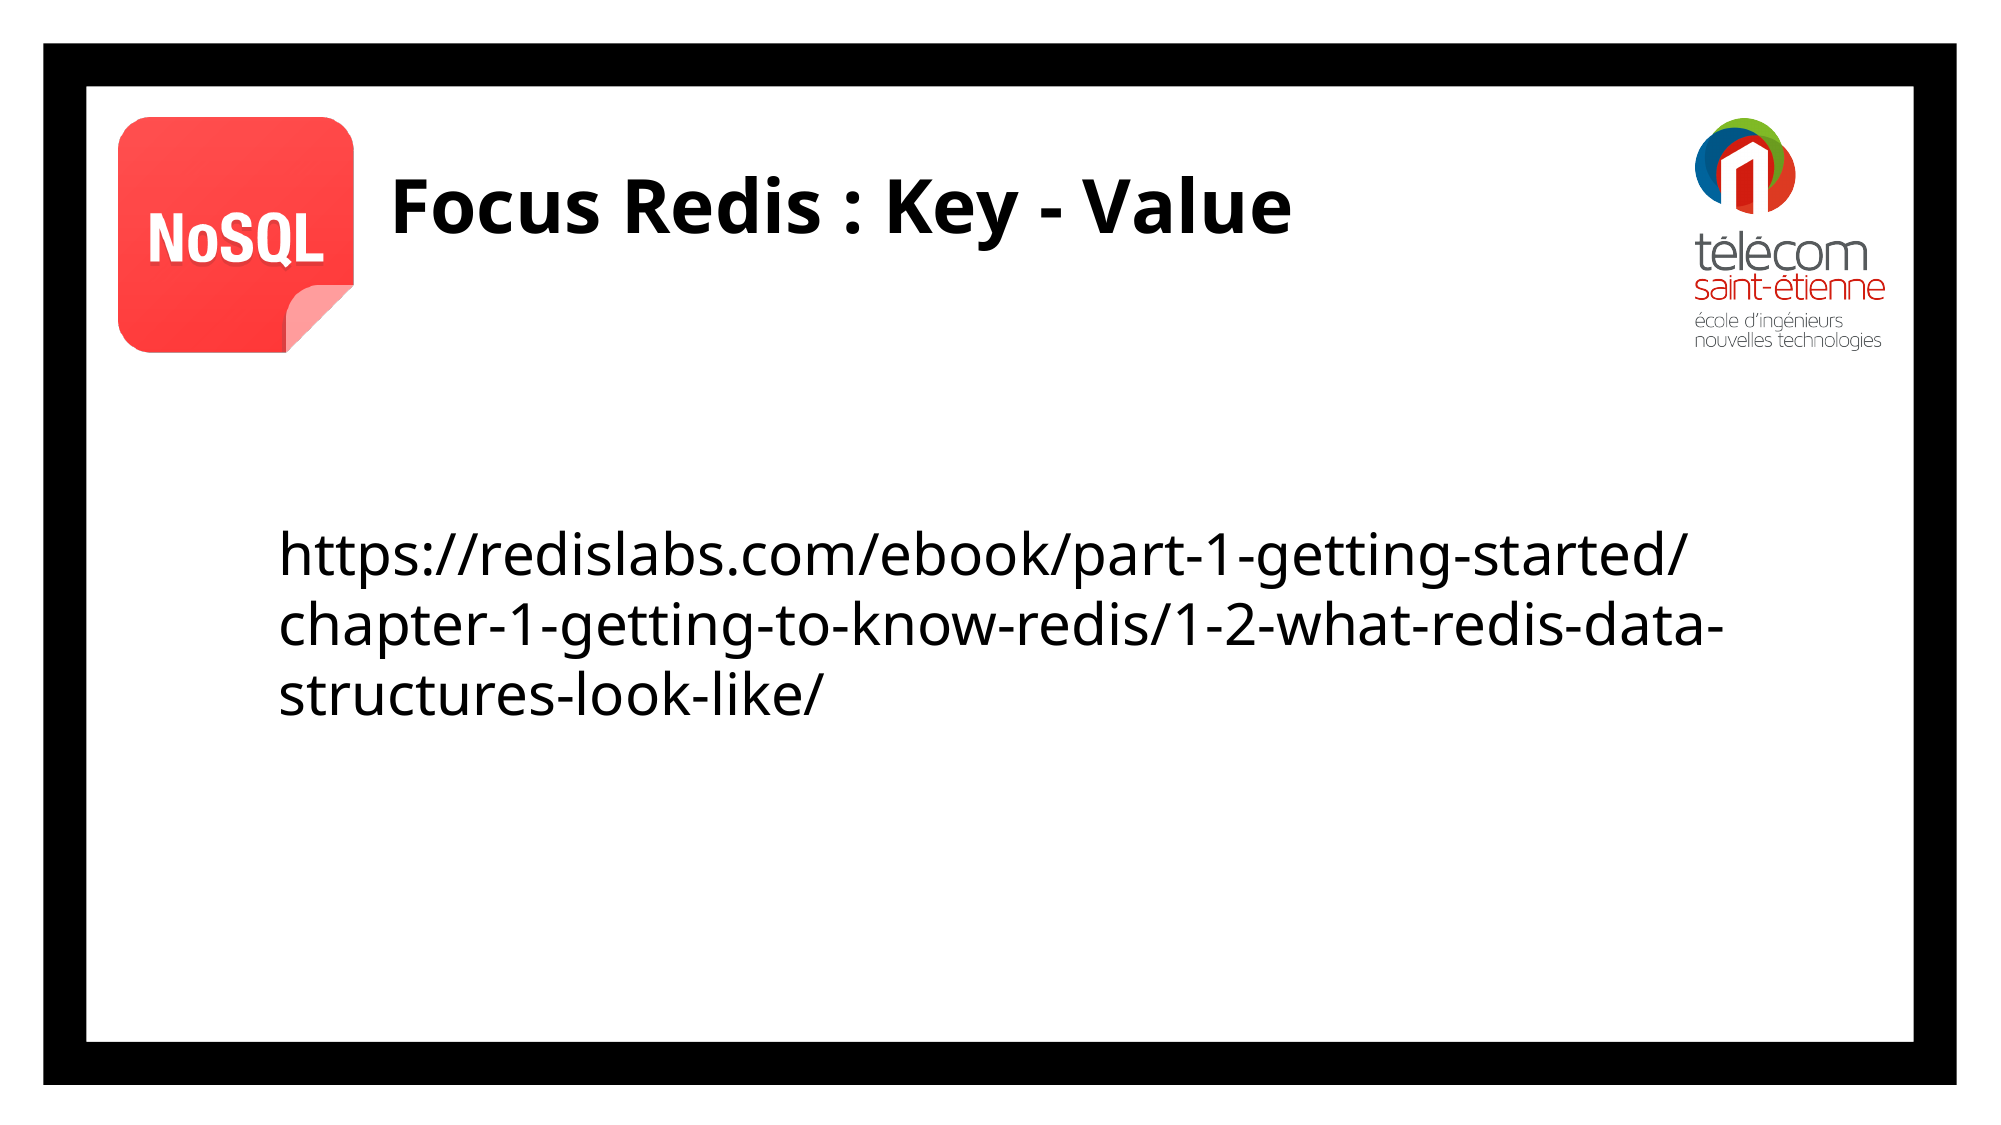

# Focus Redis : Key - Value
https://redislabs.com/ebook/part-1-getting-started/chapter-1-getting-to-know-redis/1-2-what-redis-data-structures-look-like/